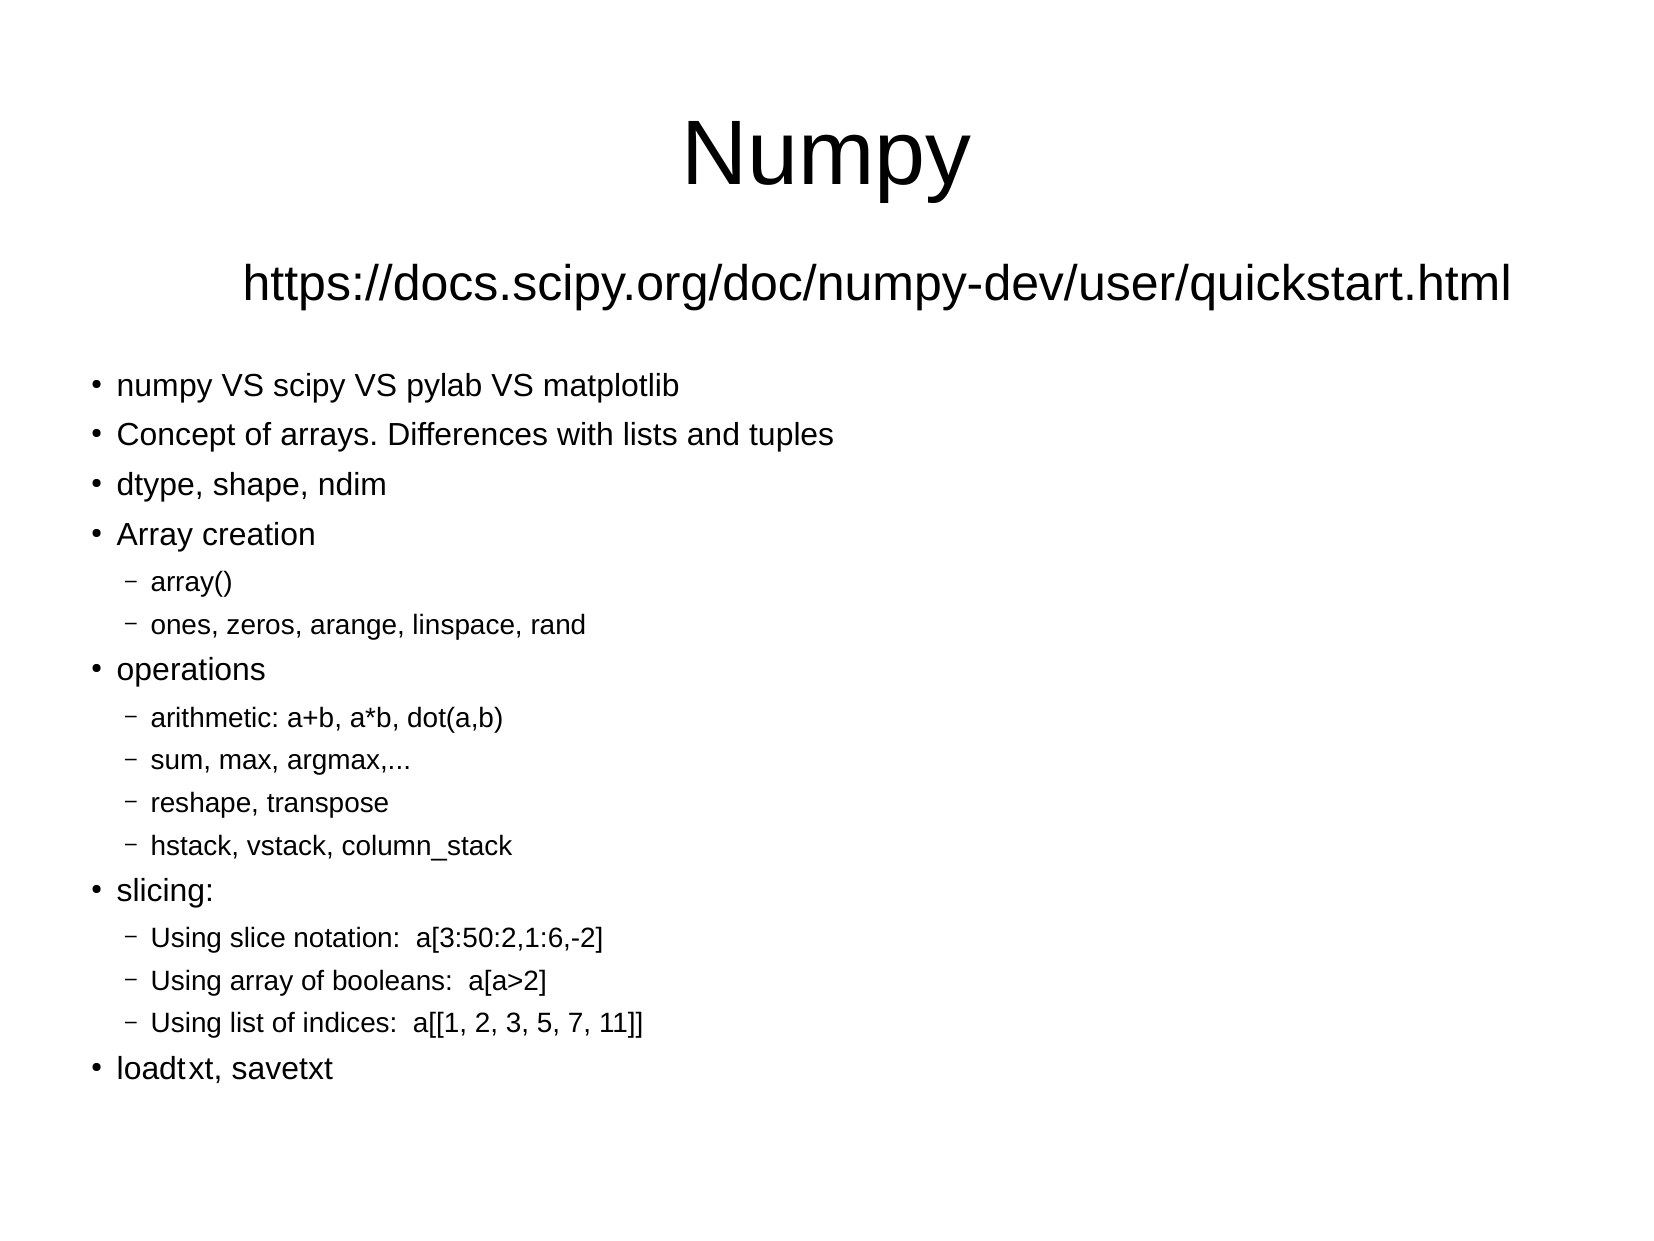

# Numpy
https://docs.scipy.org/doc/numpy-dev/user/quickstart.html
numpy VS scipy VS pylab VS matplotlib
Concept of arrays. Differences with lists and tuples
dtype, shape, ndim
Array creation
array()
ones, zeros, arange, linspace, rand
operations
arithmetic: a+b, a*b, dot(a,b)
sum, max, argmax,...
reshape, transpose
hstack, vstack, column_stack
slicing:
Using slice notation: a[3:50:2,1:6,-2]
Using array of booleans: a[a>2]
Using list of indices: a[[1, 2, 3, 5, 7, 11]]
loadt	xt, savetxt